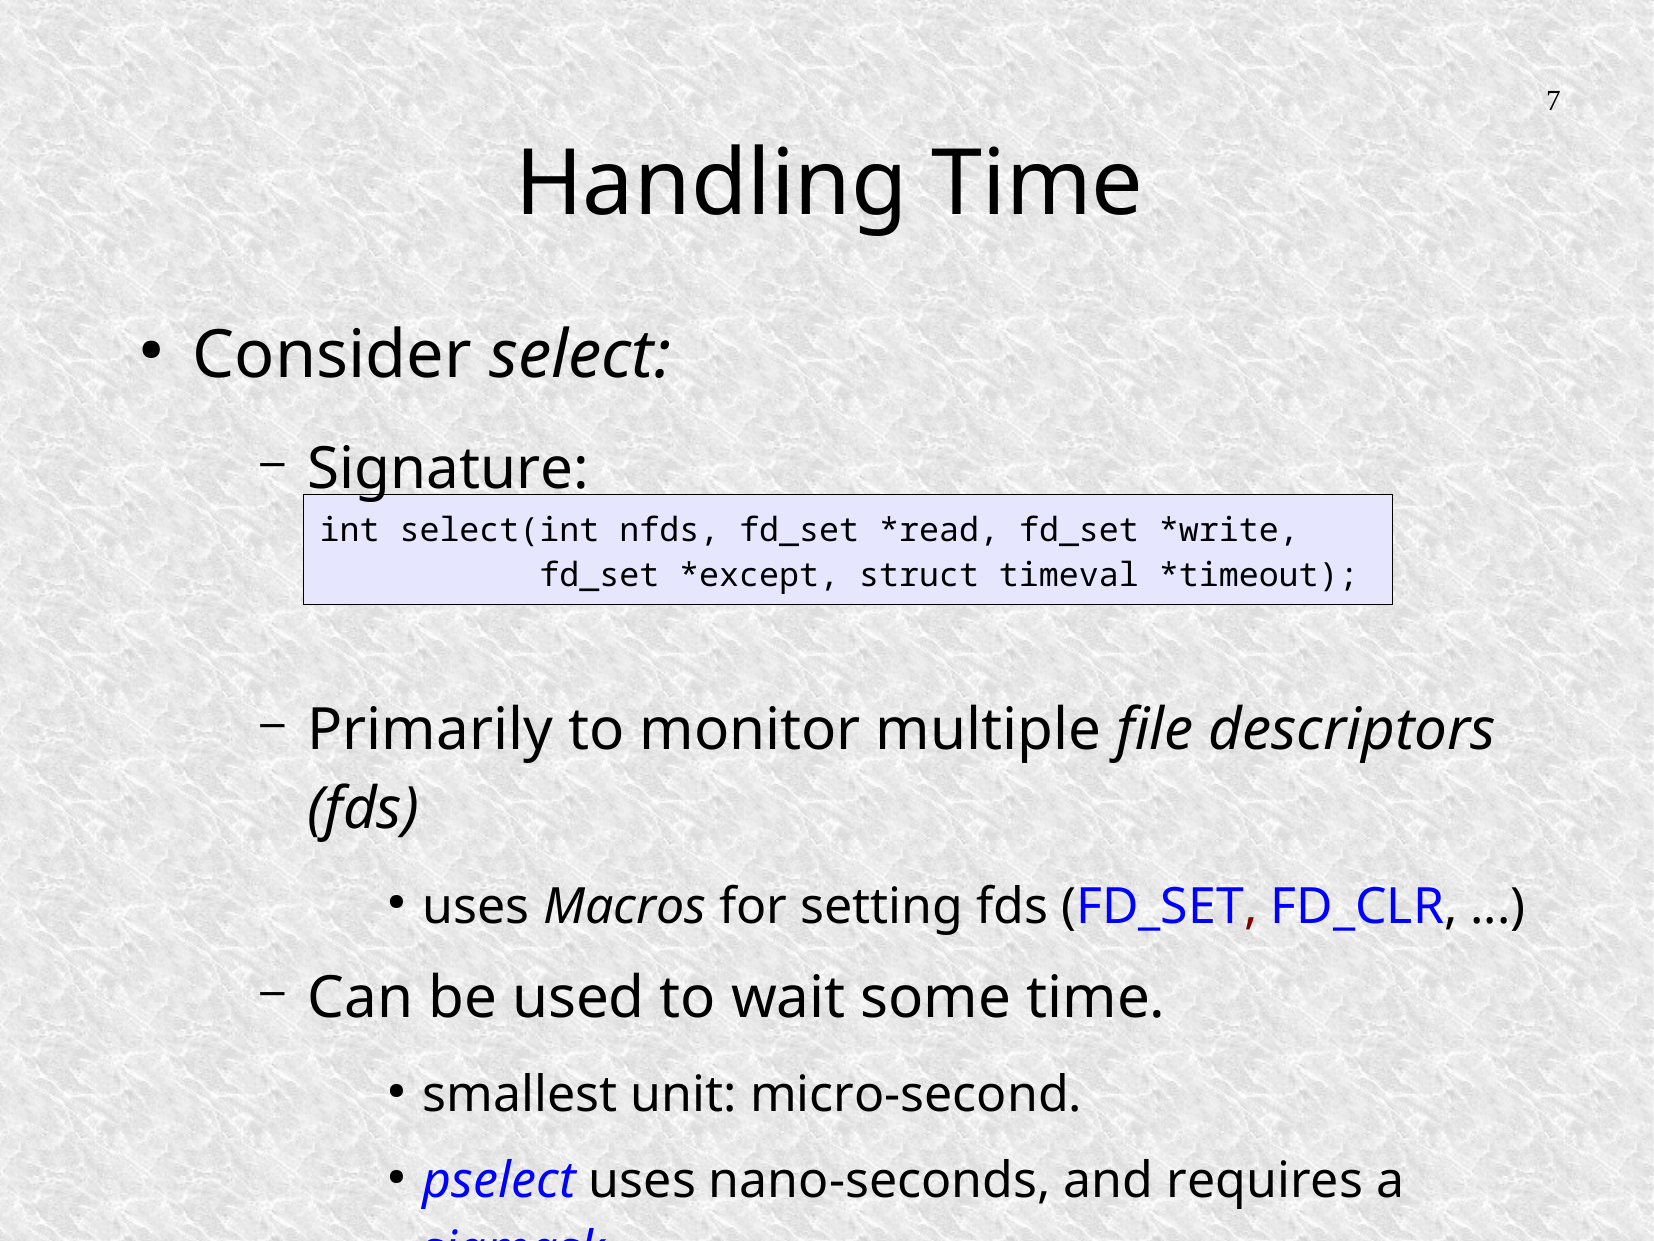

# Handling Time
7
Consider select:
Signature:
Primarily to monitor multiple file descriptors (fds)
uses Macros for setting fds (FD_SET, FD_CLR, ...)
Can be used to wait some time.
smallest unit: micro-second.
pselect uses nano-seconds, and requires a sigmask
int select(int nfds, fd_set *read, fd_set *write,
 fd_set *except, struct timeval *timeout);